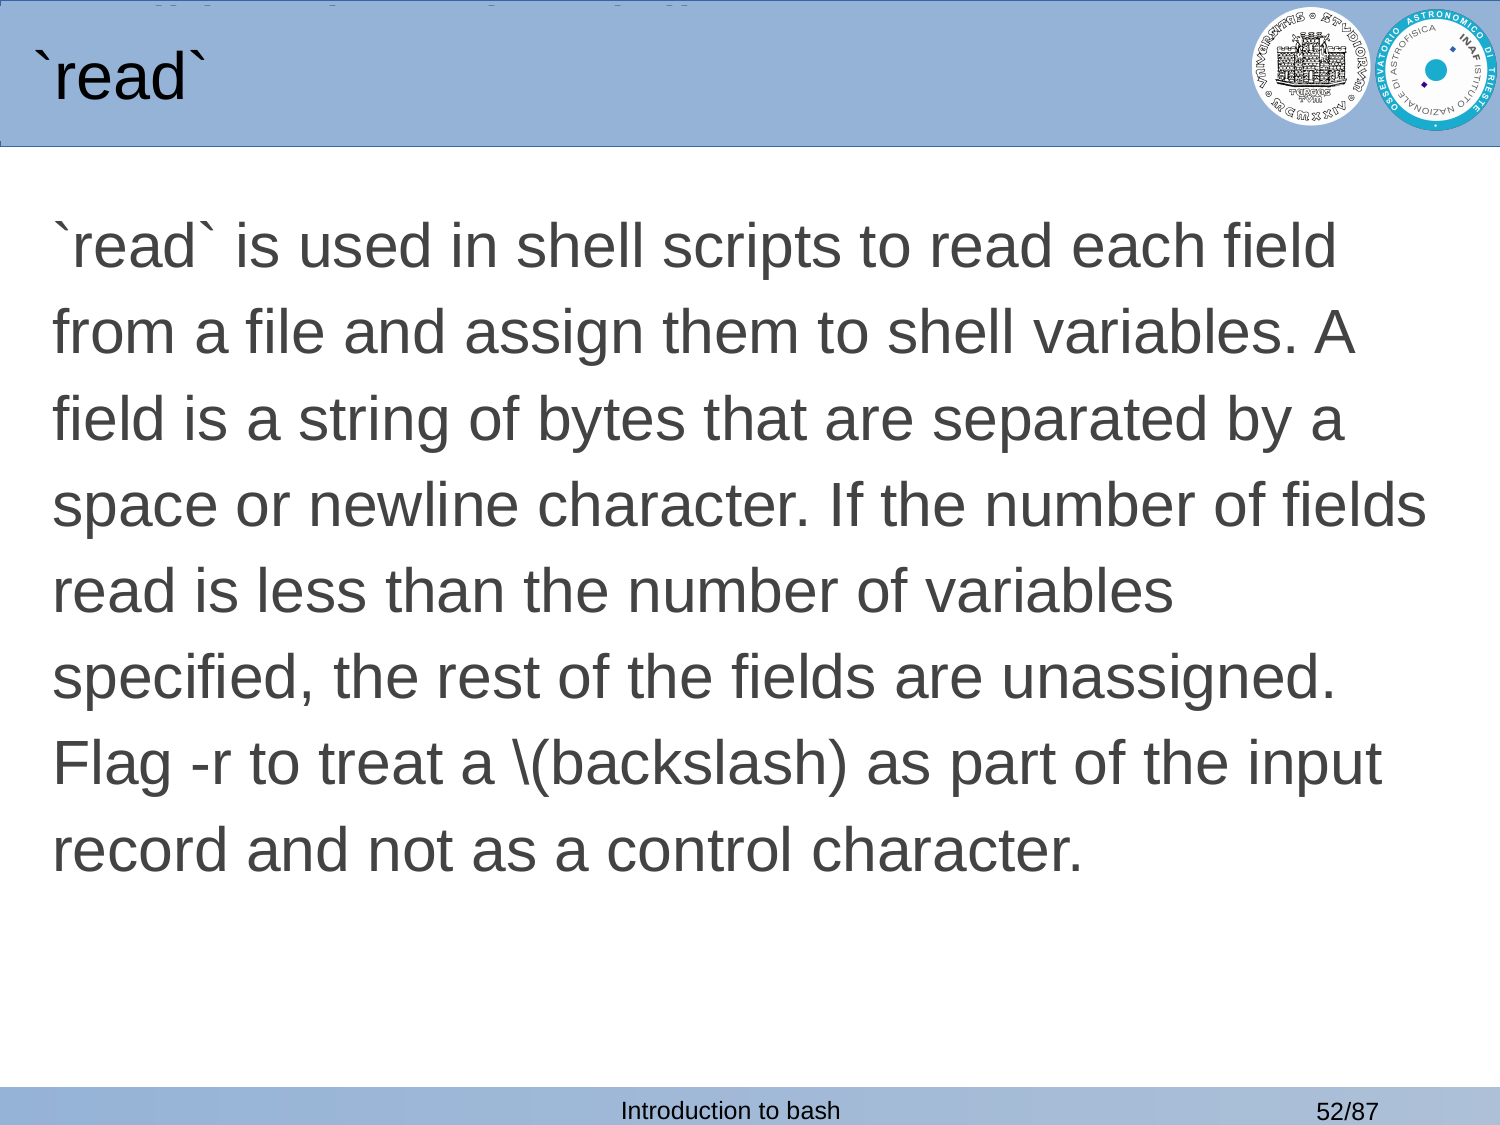

# Traditional service delivery
`read`
`read` is used in shell scripts to read each field from a file and assign them to shell variables. A field is a string of bytes that are separated by a space or newline character. If the number of fields read is less than the number of variables specified, the rest of the fields are unassigned.
Flag -r to treat a \(backslash) as part of the input record and not as a control character.